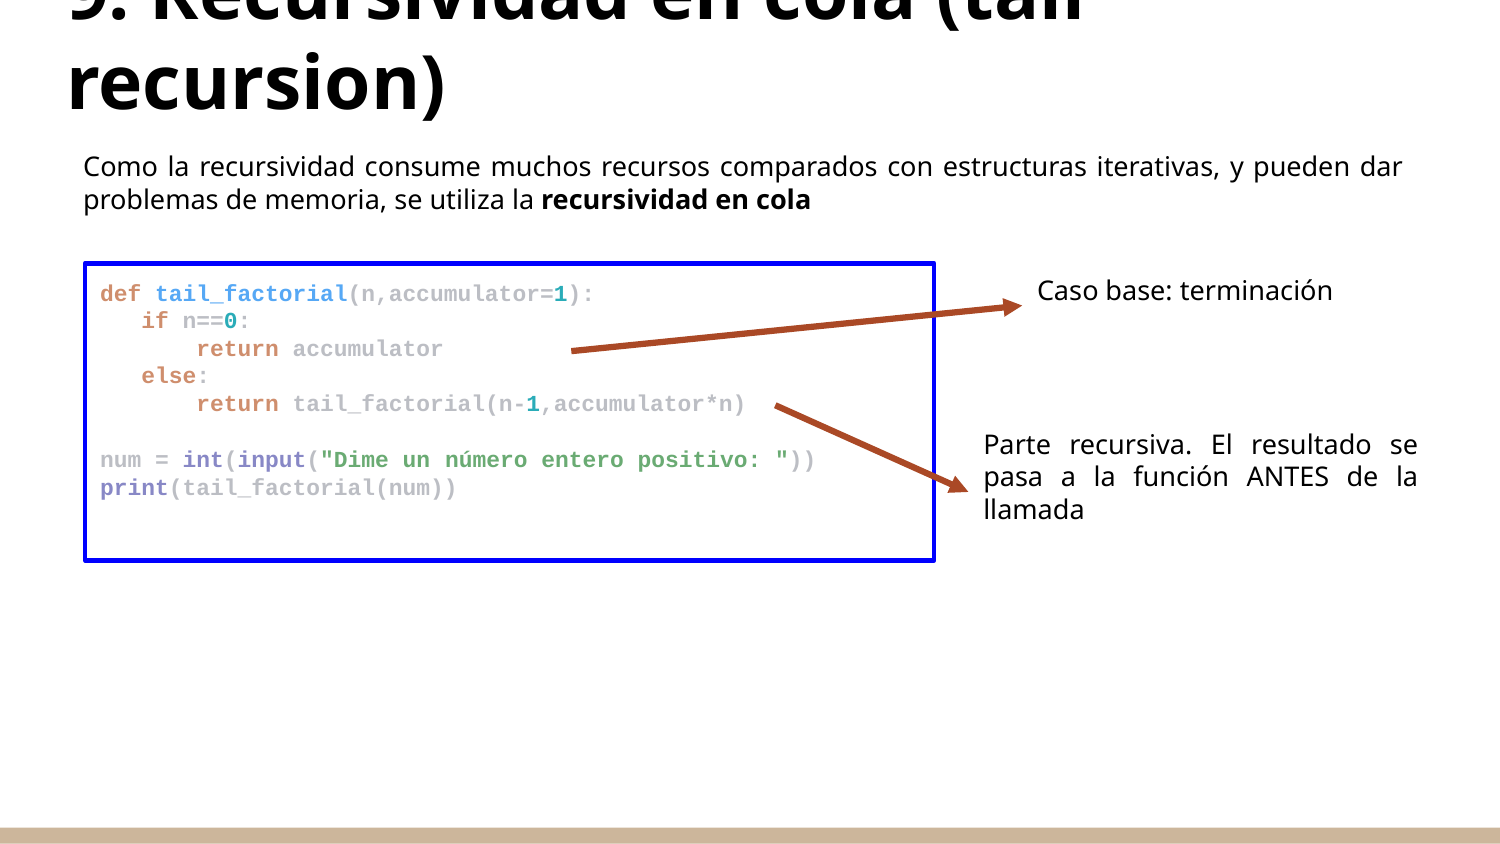

# 9. Recursividad en cola (tail recursion)
Como la recursividad consume muchos recursos comparados con estructuras iterativas, y pueden dar problemas de memoria, se utiliza la recursividad en cola
def tail_factorial(n,accumulator=1):
 if n==0:
 return accumulator
 else:
 return tail_factorial(n-1,accumulator*n)
num = int(input("Dime un número entero positivo: "))
print(tail_factorial(num))
Caso base: terminación
Parte recursiva. El resultado se pasa a la función ANTES de la llamada